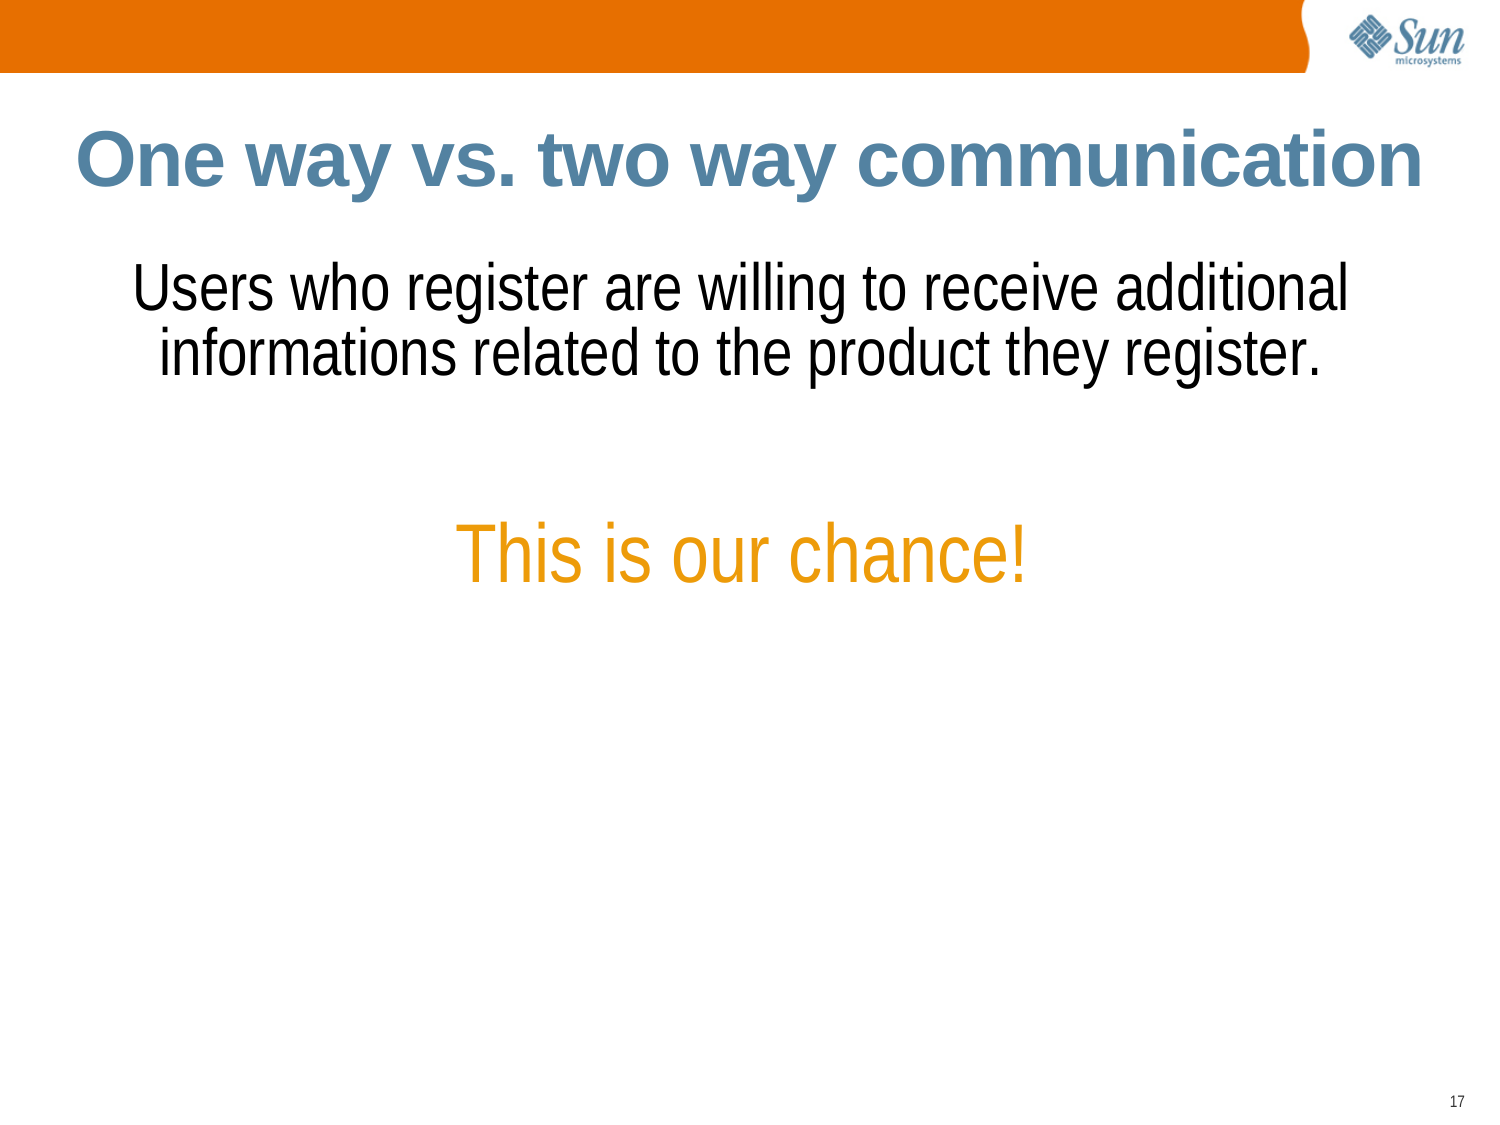

# One way vs. two way communication
Users who register are willing to receive additional informations related to the product they register.
This is our chance!